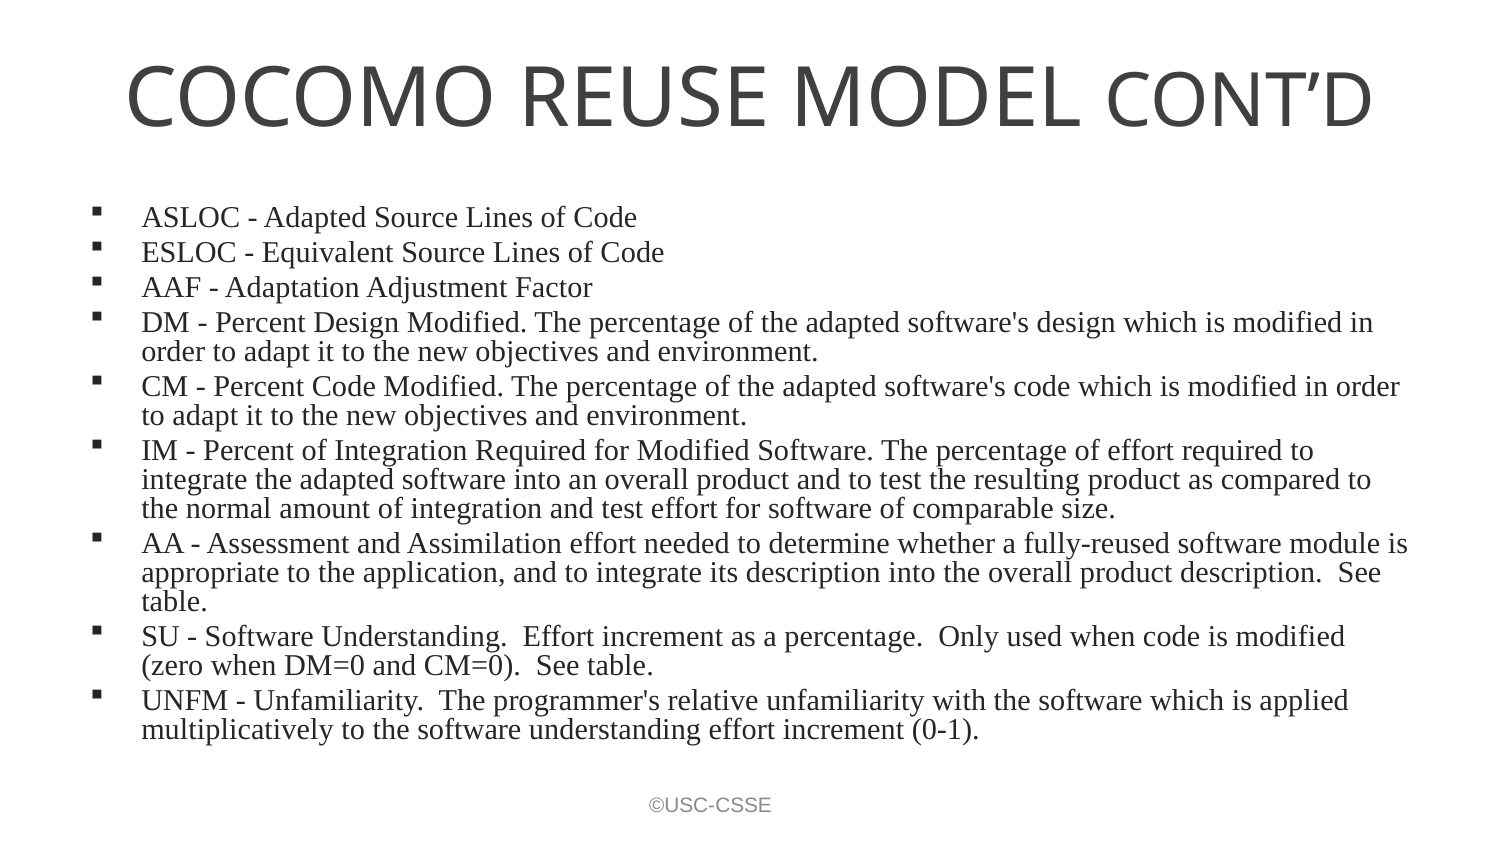

# COCOMO Reuse Model cont’d
ASLOC - Adapted Source Lines of Code
ESLOC - Equivalent Source Lines of Code
AAF - Adaptation Adjustment Factor
DM - Percent Design Modified. The percentage of the adapted software's design which is modified in order to adapt it to the new objectives and environment.
CM - Percent Code Modified. The percentage of the adapted software's code which is modified in order to adapt it to the new objectives and environment.
IM - Percent of Integration Required for Modified Software. The percentage of effort required to integrate the adapted software into an overall product and to test the resulting product as compared to the normal amount of integration and test effort for software of comparable size.
AA - Assessment and Assimilation effort needed to determine whether a fully-reused software module is appropriate to the application, and to integrate its description into the overall product description. See table.
SU - Software Understanding. Effort increment as a percentage. Only used when code is modified (zero when DM=0 and CM=0). See table.
UNFM - Unfamiliarity. The programmer's relative unfamiliarity with the software which is applied multiplicatively to the software understanding effort increment (0-1).
©USC-CSSE